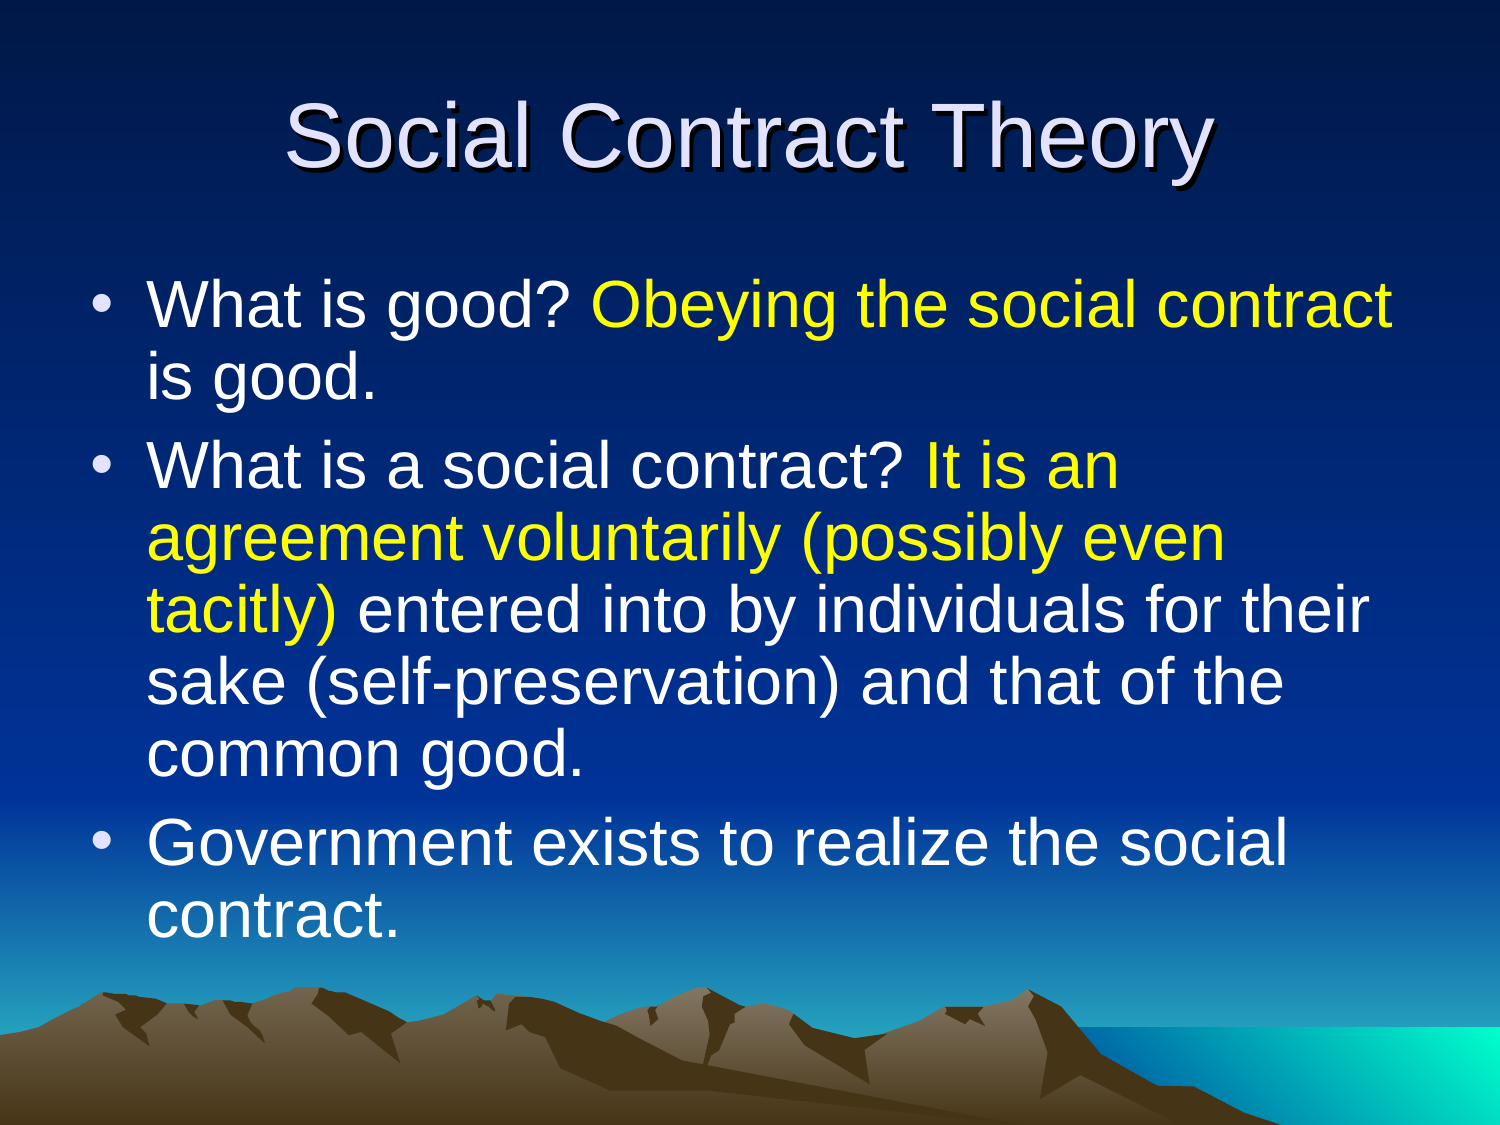

# Social Contract Theory
What is good? Obeying the social contract is good.
What is a social contract? It is an agreement voluntarily (possibly even tacitly) entered into by individuals for their sake (self-preservation) and that of the common good.
Government exists to realize the social contract.